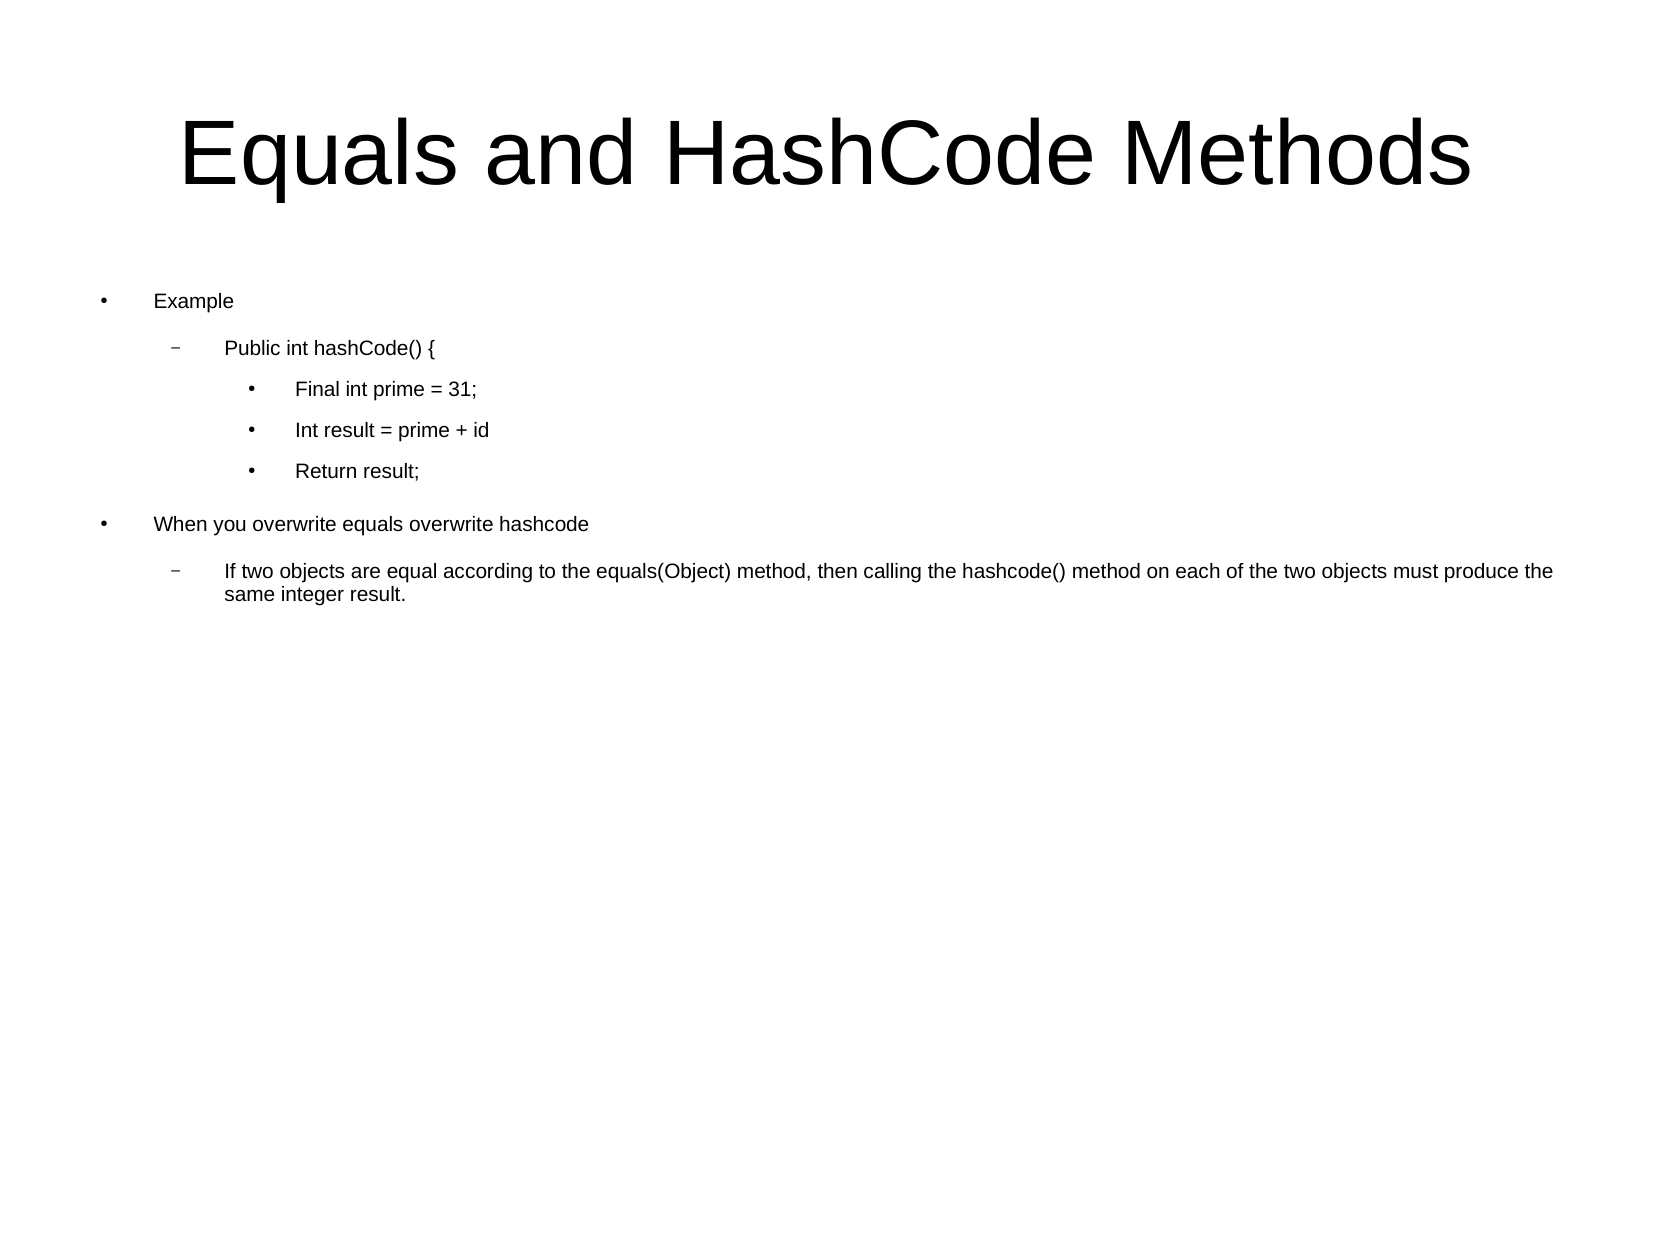

# Equals and HashCode Methods
Example
Public int hashCode() {
Final int prime = 31;
Int result = prime + id
Return result;
When you overwrite equals overwrite hashcode
If two objects are equal according to the equals(Object) method, then calling the hashcode() method on each of the two objects must produce the same integer result.